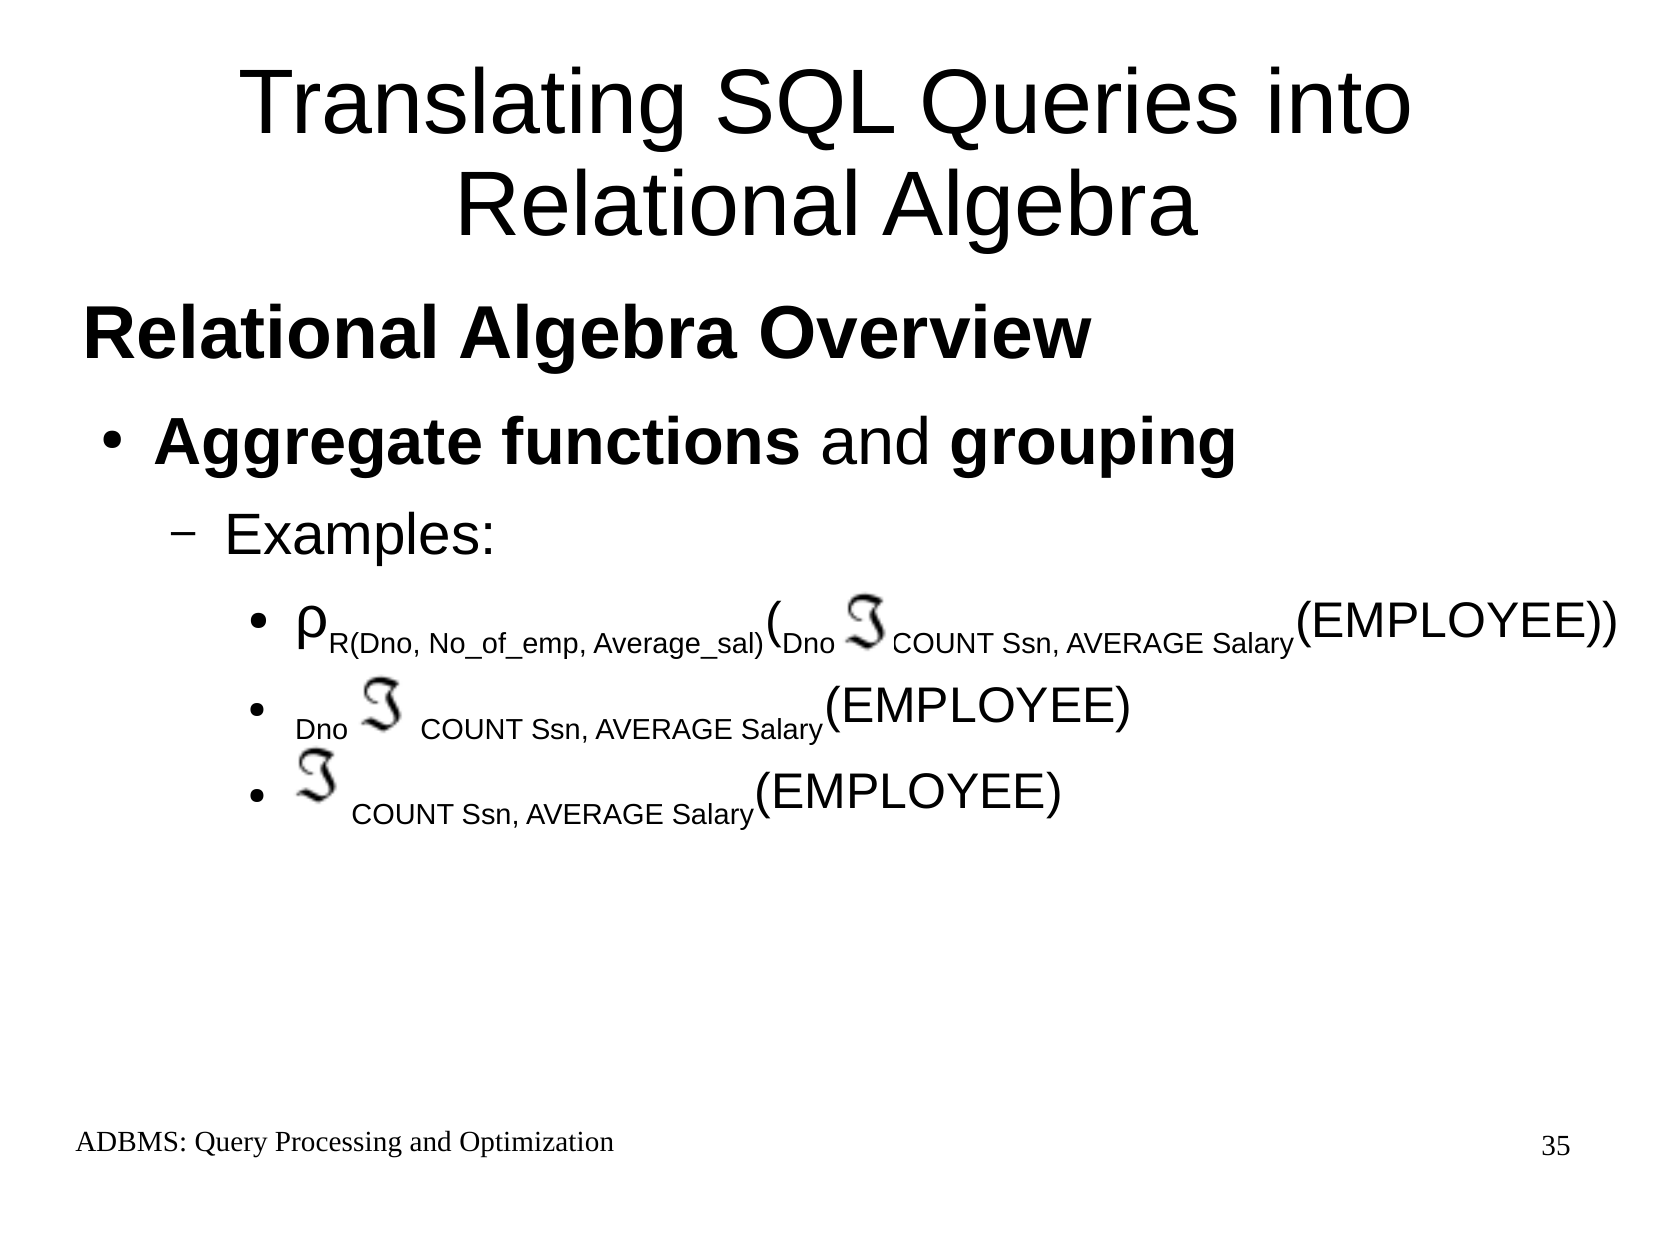

# Translating SQL Queries into Relational Algebra
Relational Algebra Overview
Aggregate functions and grouping
Examples:
ρR(Dno, No_of_emp, Average_sal)(Dno COUNT Ssn, AVERAGE Salary(EMPLOYEE))
Dno COUNT Ssn, AVERAGE Salary(EMPLOYEE)
 COUNT Ssn, AVERAGE Salary(EMPLOYEE)